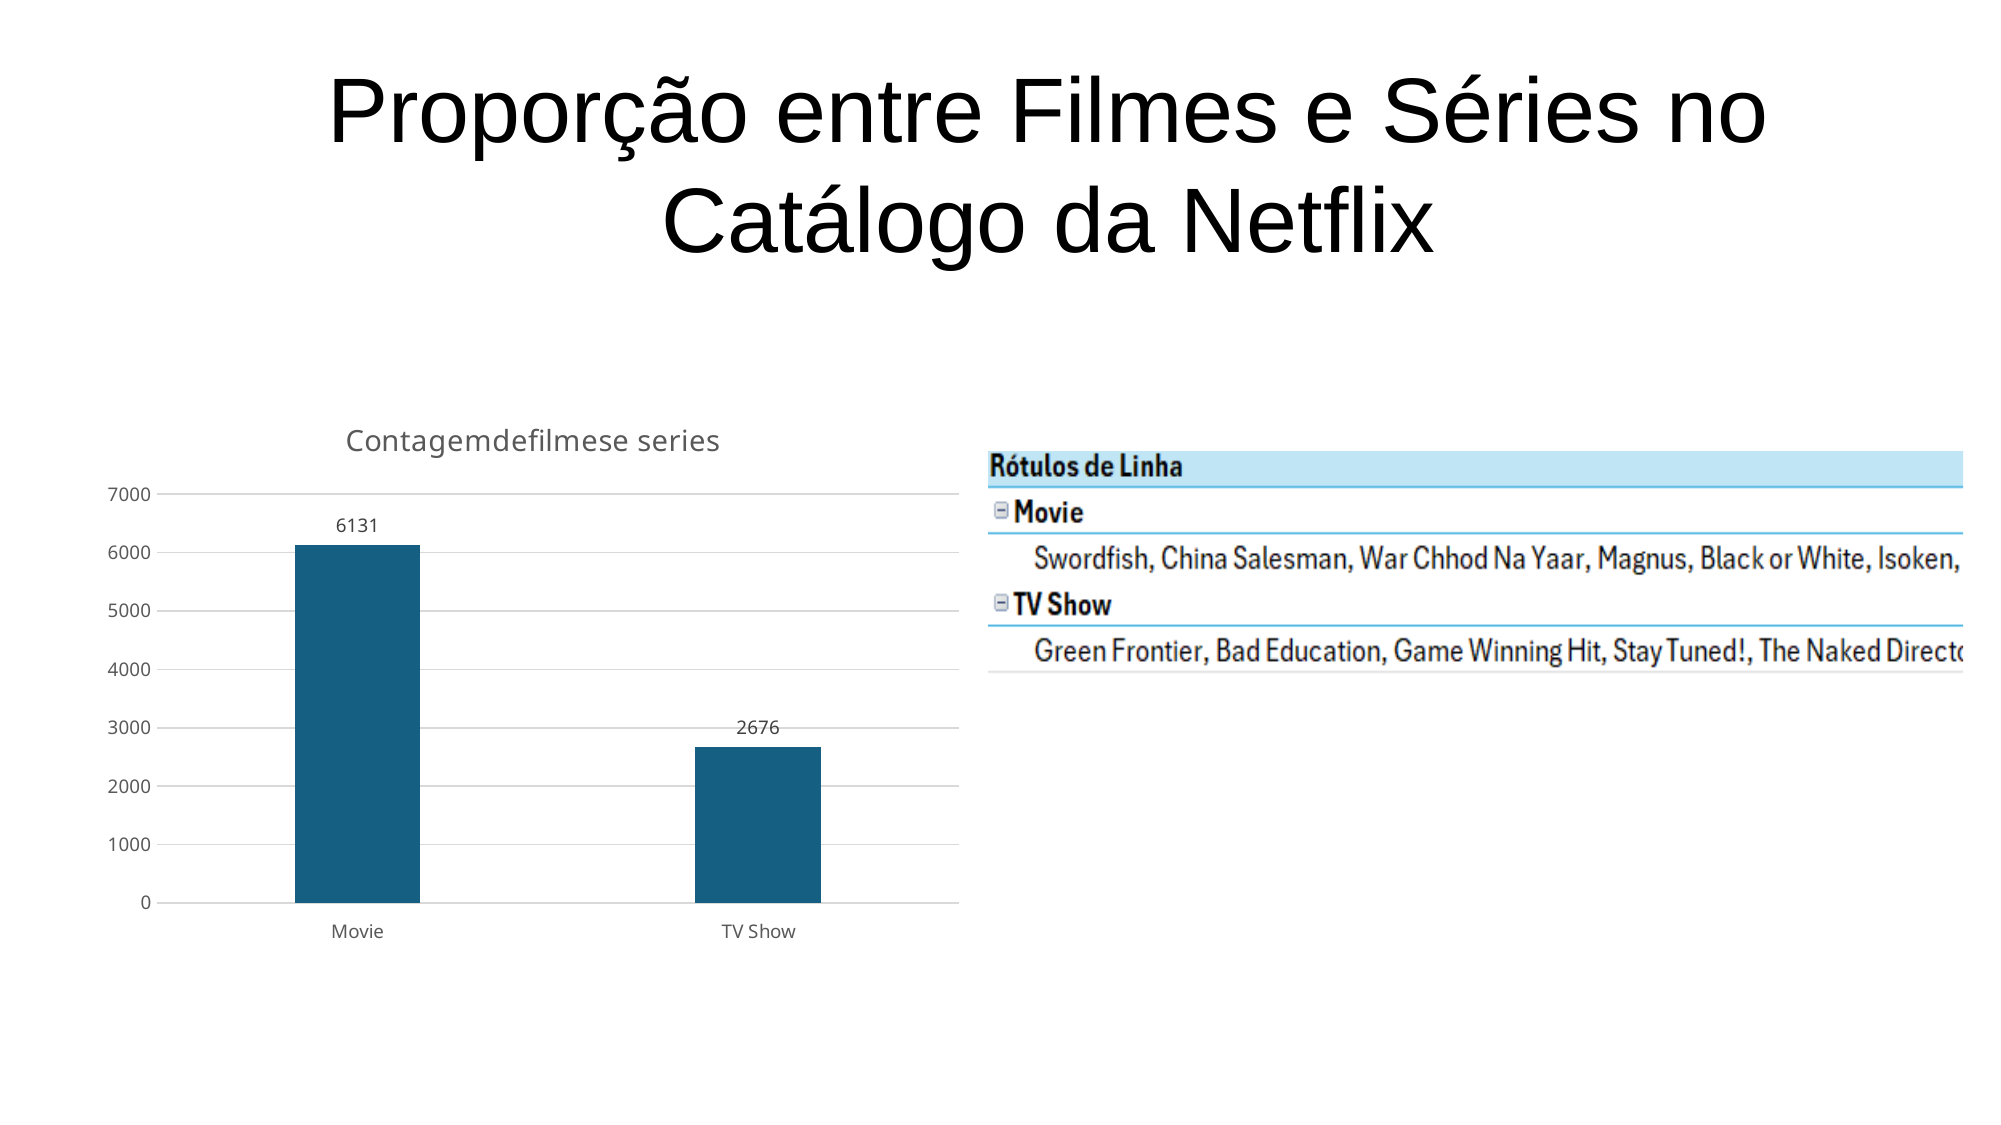

# Proporção entre Filmes e Séries no Catálogo da Netflix
### Chart: Contagemdefilmese series
| Category | count |
|---|---|
| Movie | 6131.0 |
| TV Show | 2676.0 |